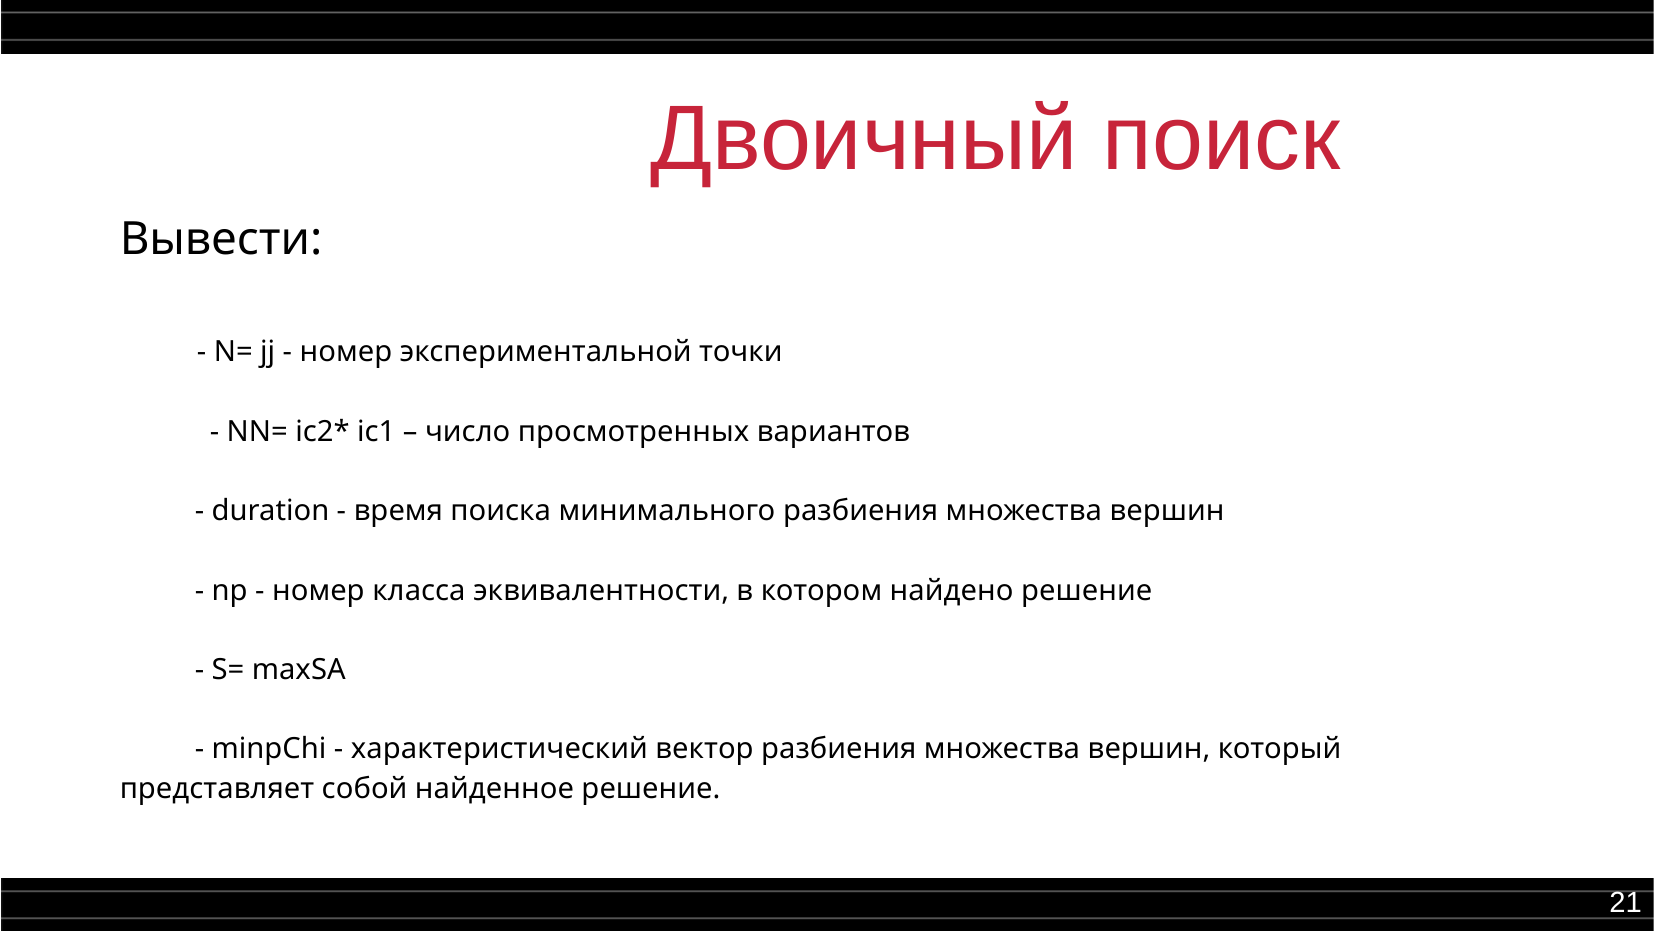

# Двоичный поиск
Вывести:
 - N= jj - номер экспериментальной точки
 	 - NN= ic2* ic1 – число просмотренных вариантов
 - duration - время поиска минимального разбиения множества вершин
 - np - номер класса эквивалентности, в котором найдено решение
 - S= maxSA
 - minpChi - характеристический вектор разбиения множества вершин, который
представляет собой найденное решение.